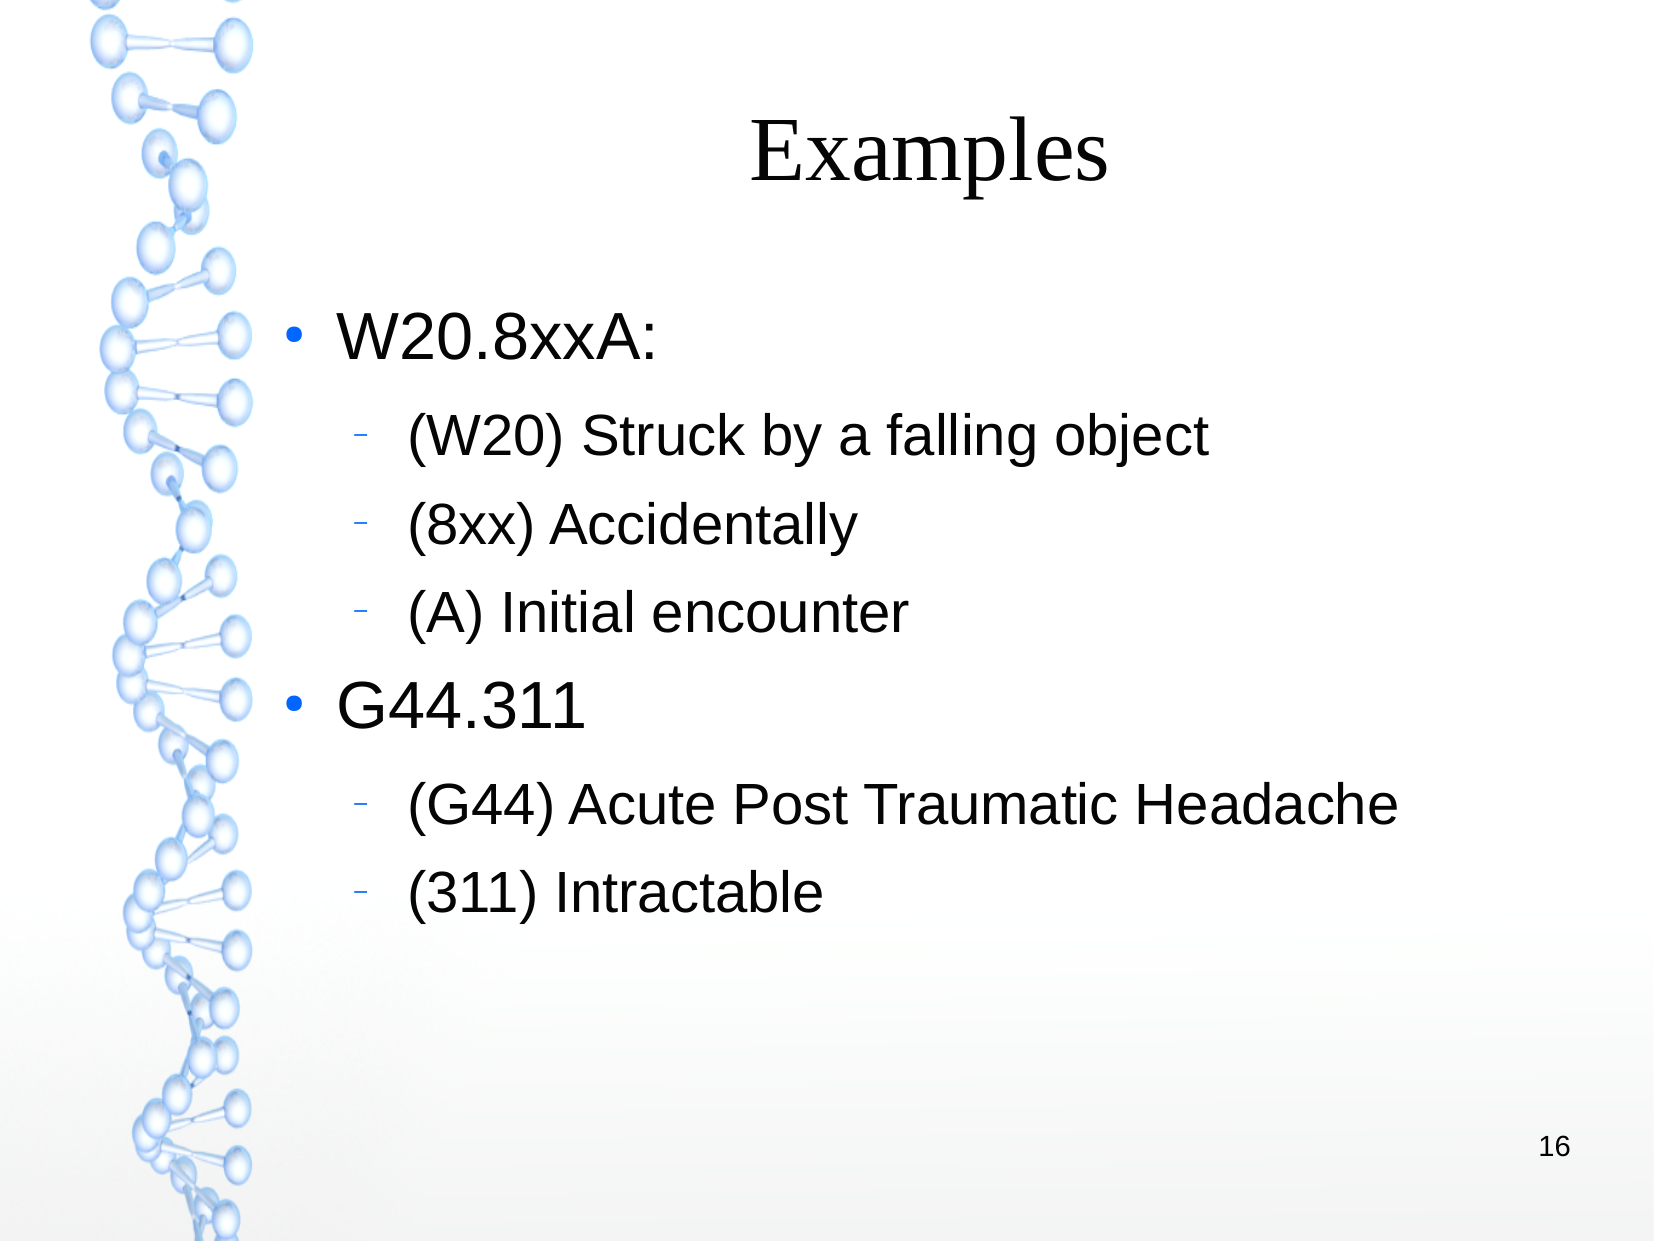

# Examples
W20.8xxA:
(W20) Struck by a falling object
(8xx) Accidentally
(A) Initial encounter
G44.311
(G44) Acute Post Traumatic Headache
(311) Intractable
16